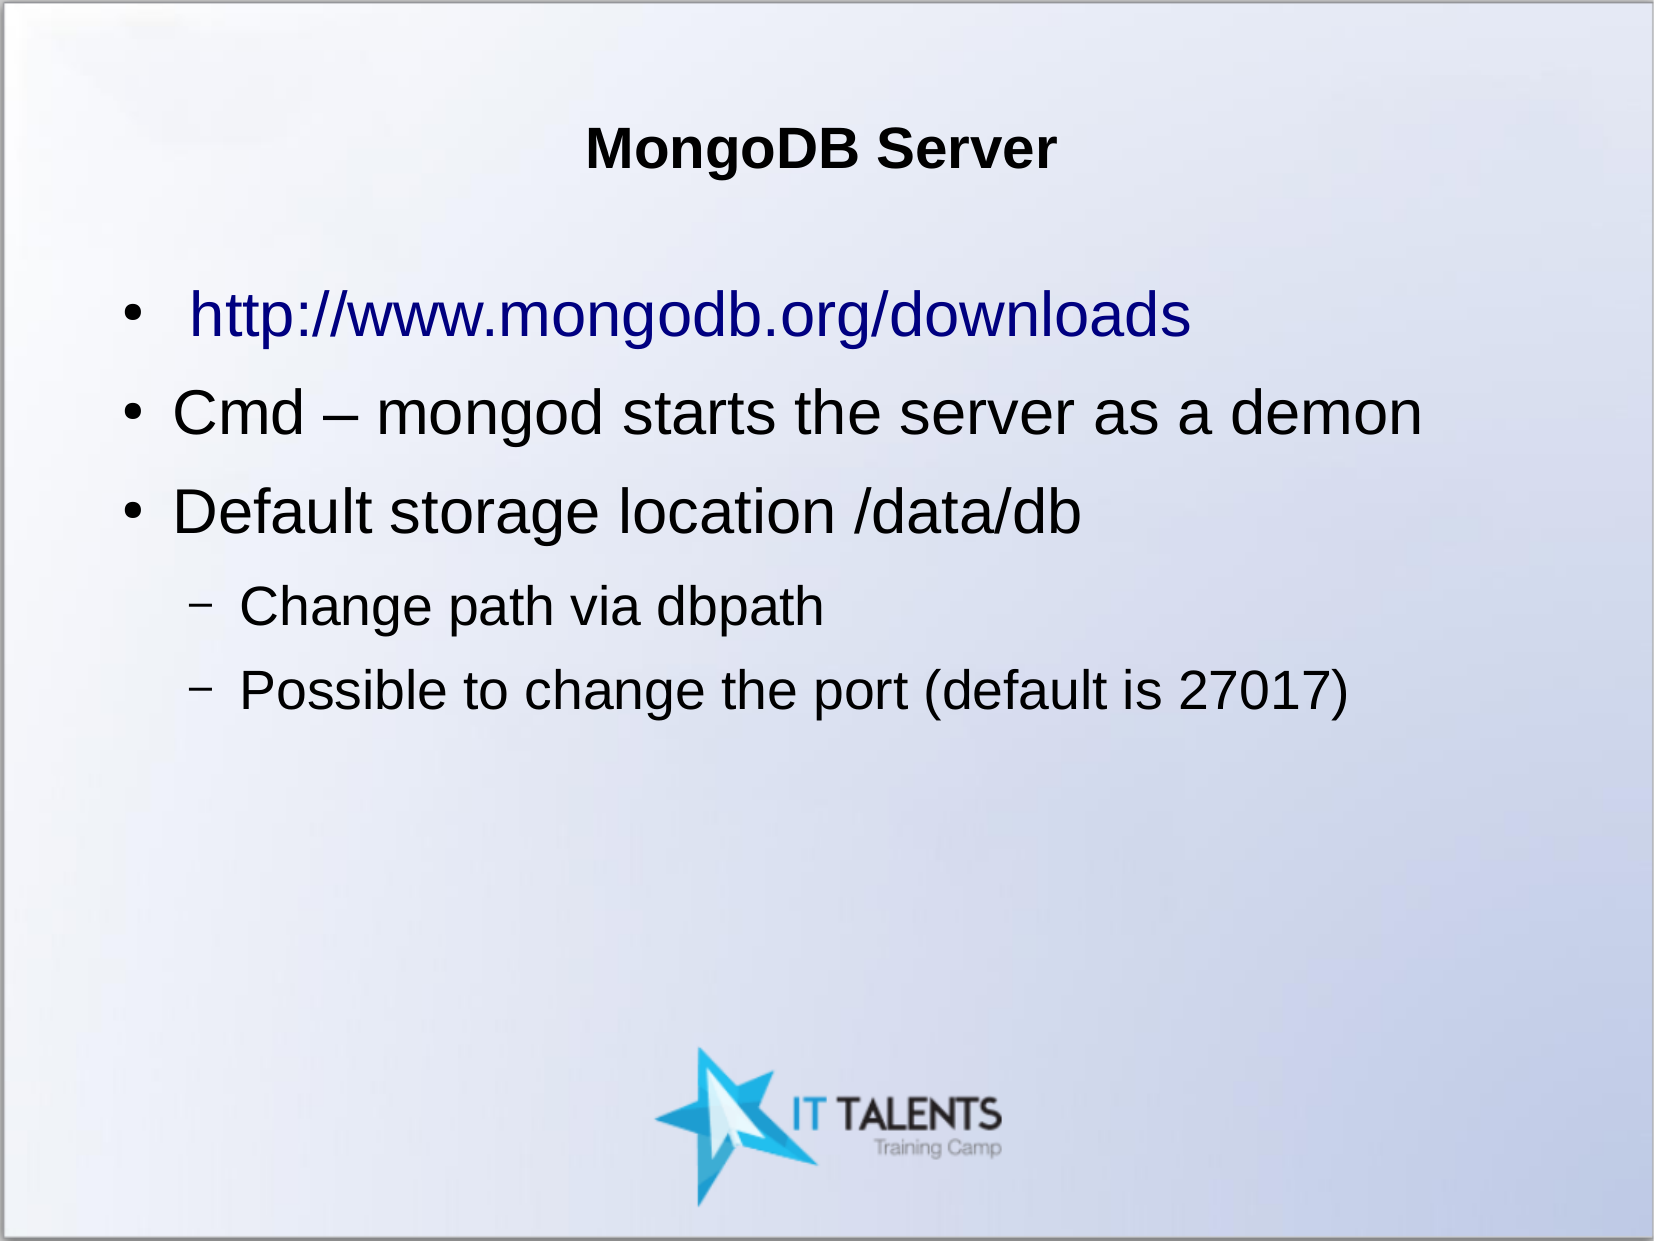

# MongoDB Server
 http://www.mongodb.org/downloads
Cmd – mongod starts the server as a demon
Default storage location /data/db
Change path via dbpath
Possible to change the port (default is 27017)